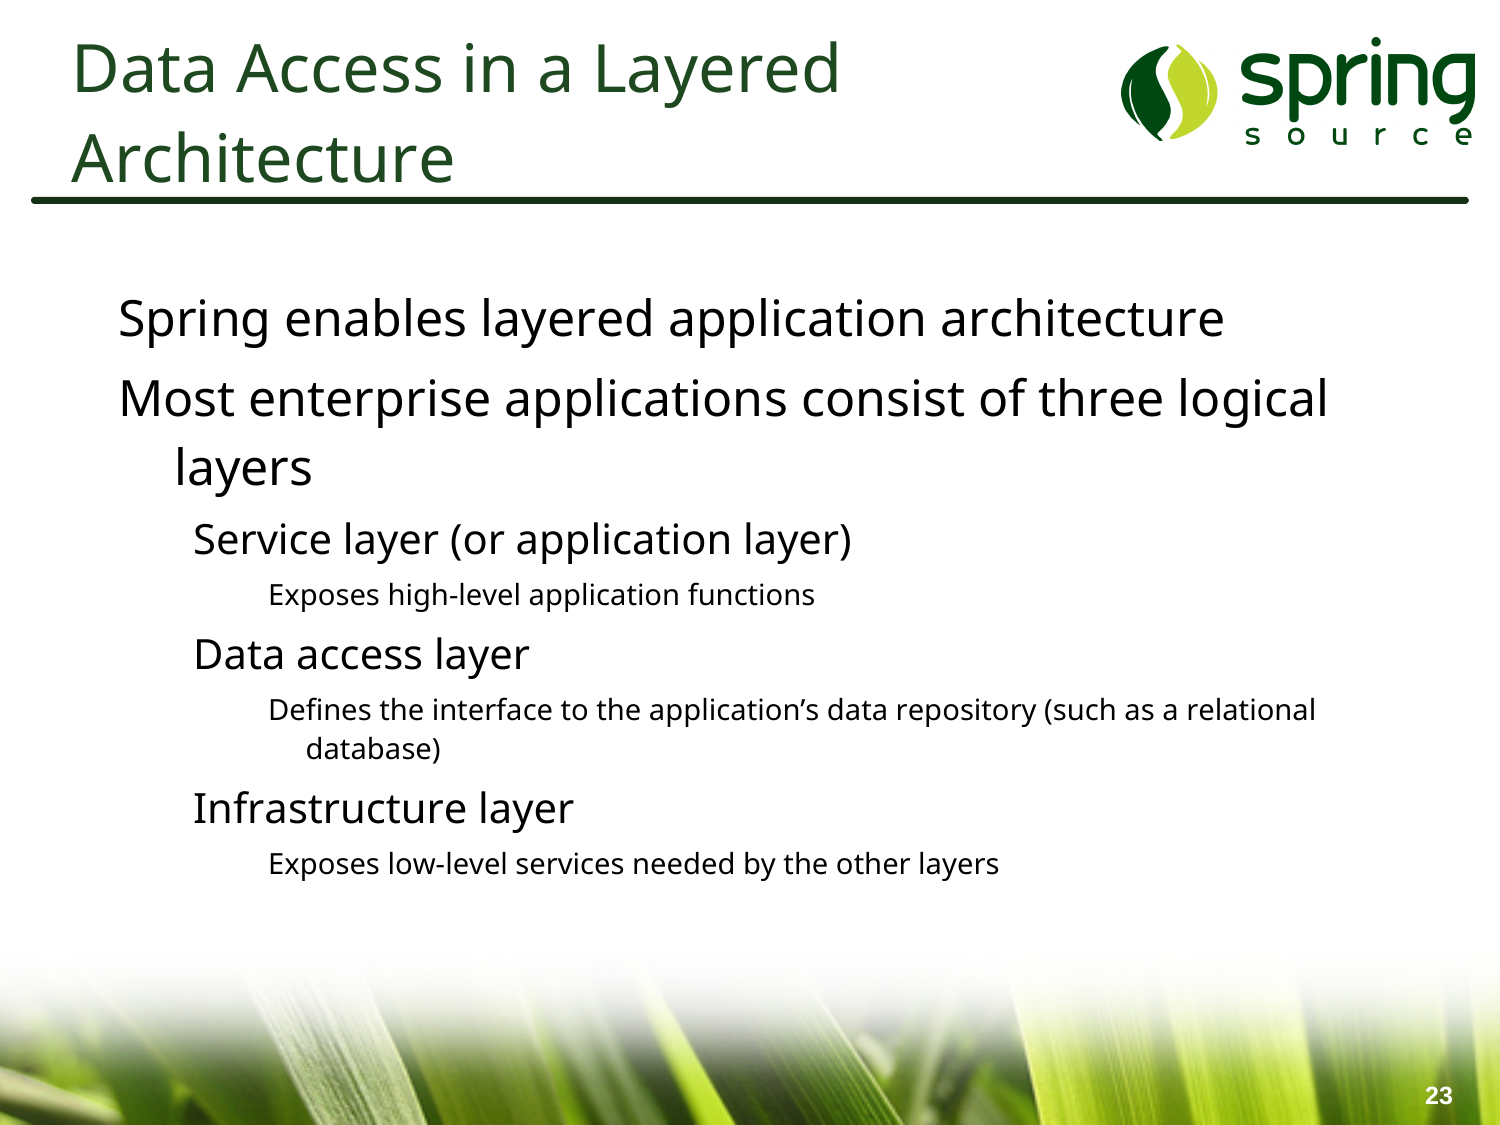

# Data Access in a Layered Architecture
Spring enables layered application architecture
Most enterprise applications consist of three logical layers
Service layer (or application layer)
Exposes high-level application functions
Data access layer
Defines the interface to the application’s data repository (such as a relational database)
Infrastructure layer
Exposes low-level services needed by the other layers